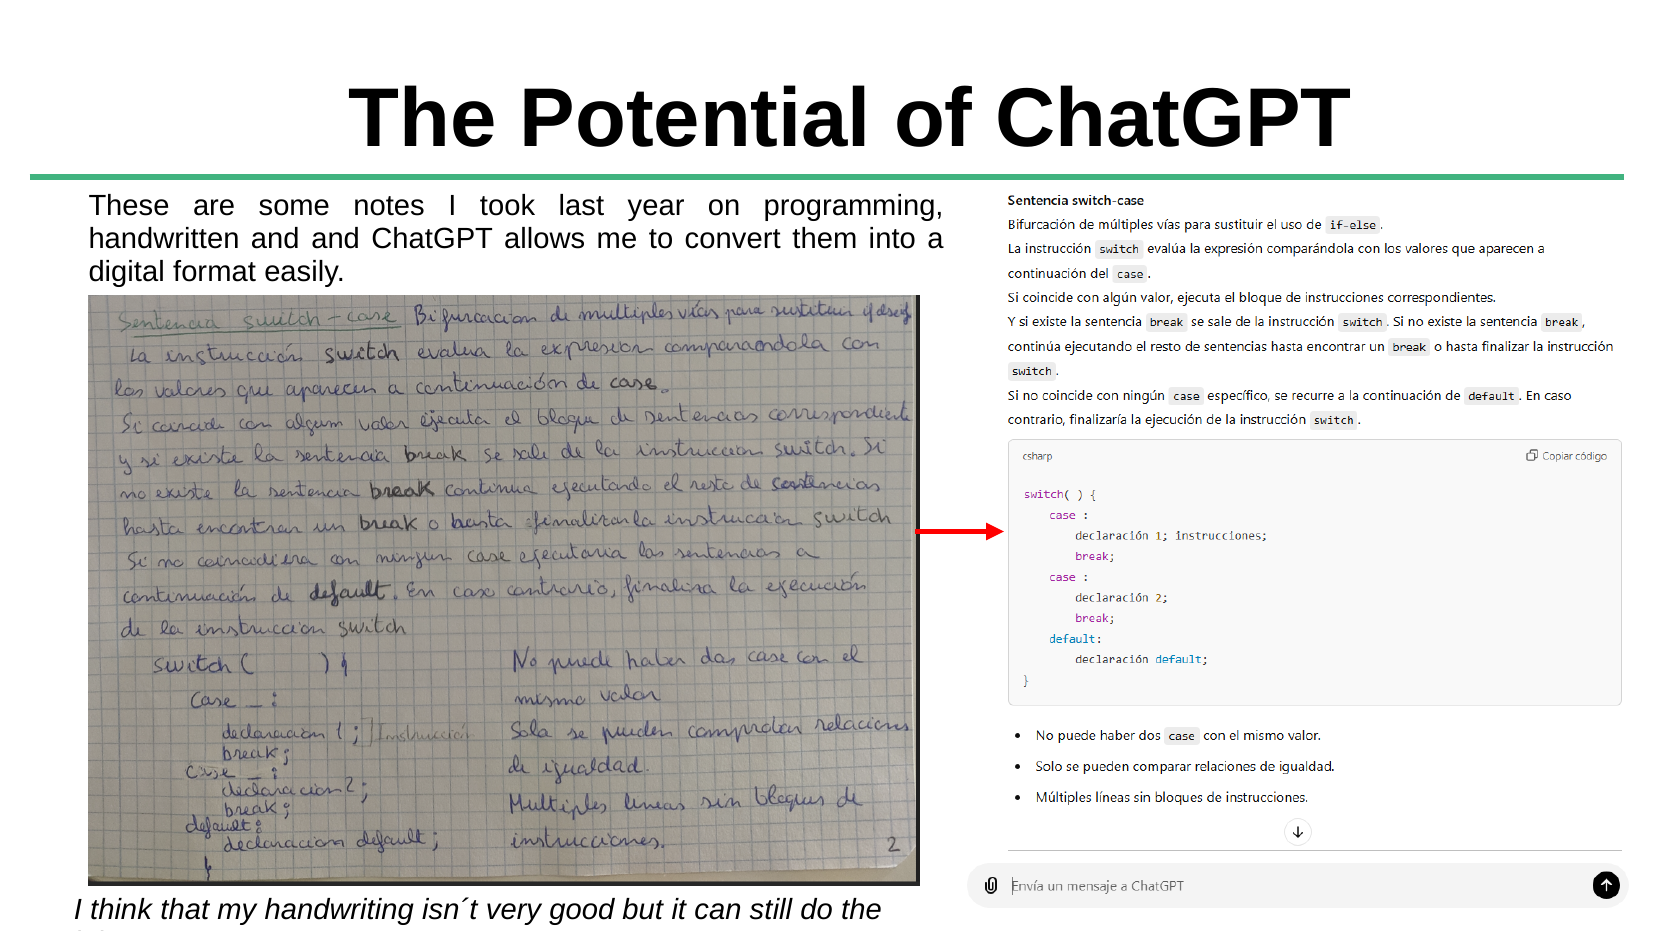

# The Potential of ChatGPT
These are some notes I took last year on programming, handwritten and and ChatGPT allows me to convert them into a digital format easily.
I think that my handwriting isn´t very good but it can still do the job